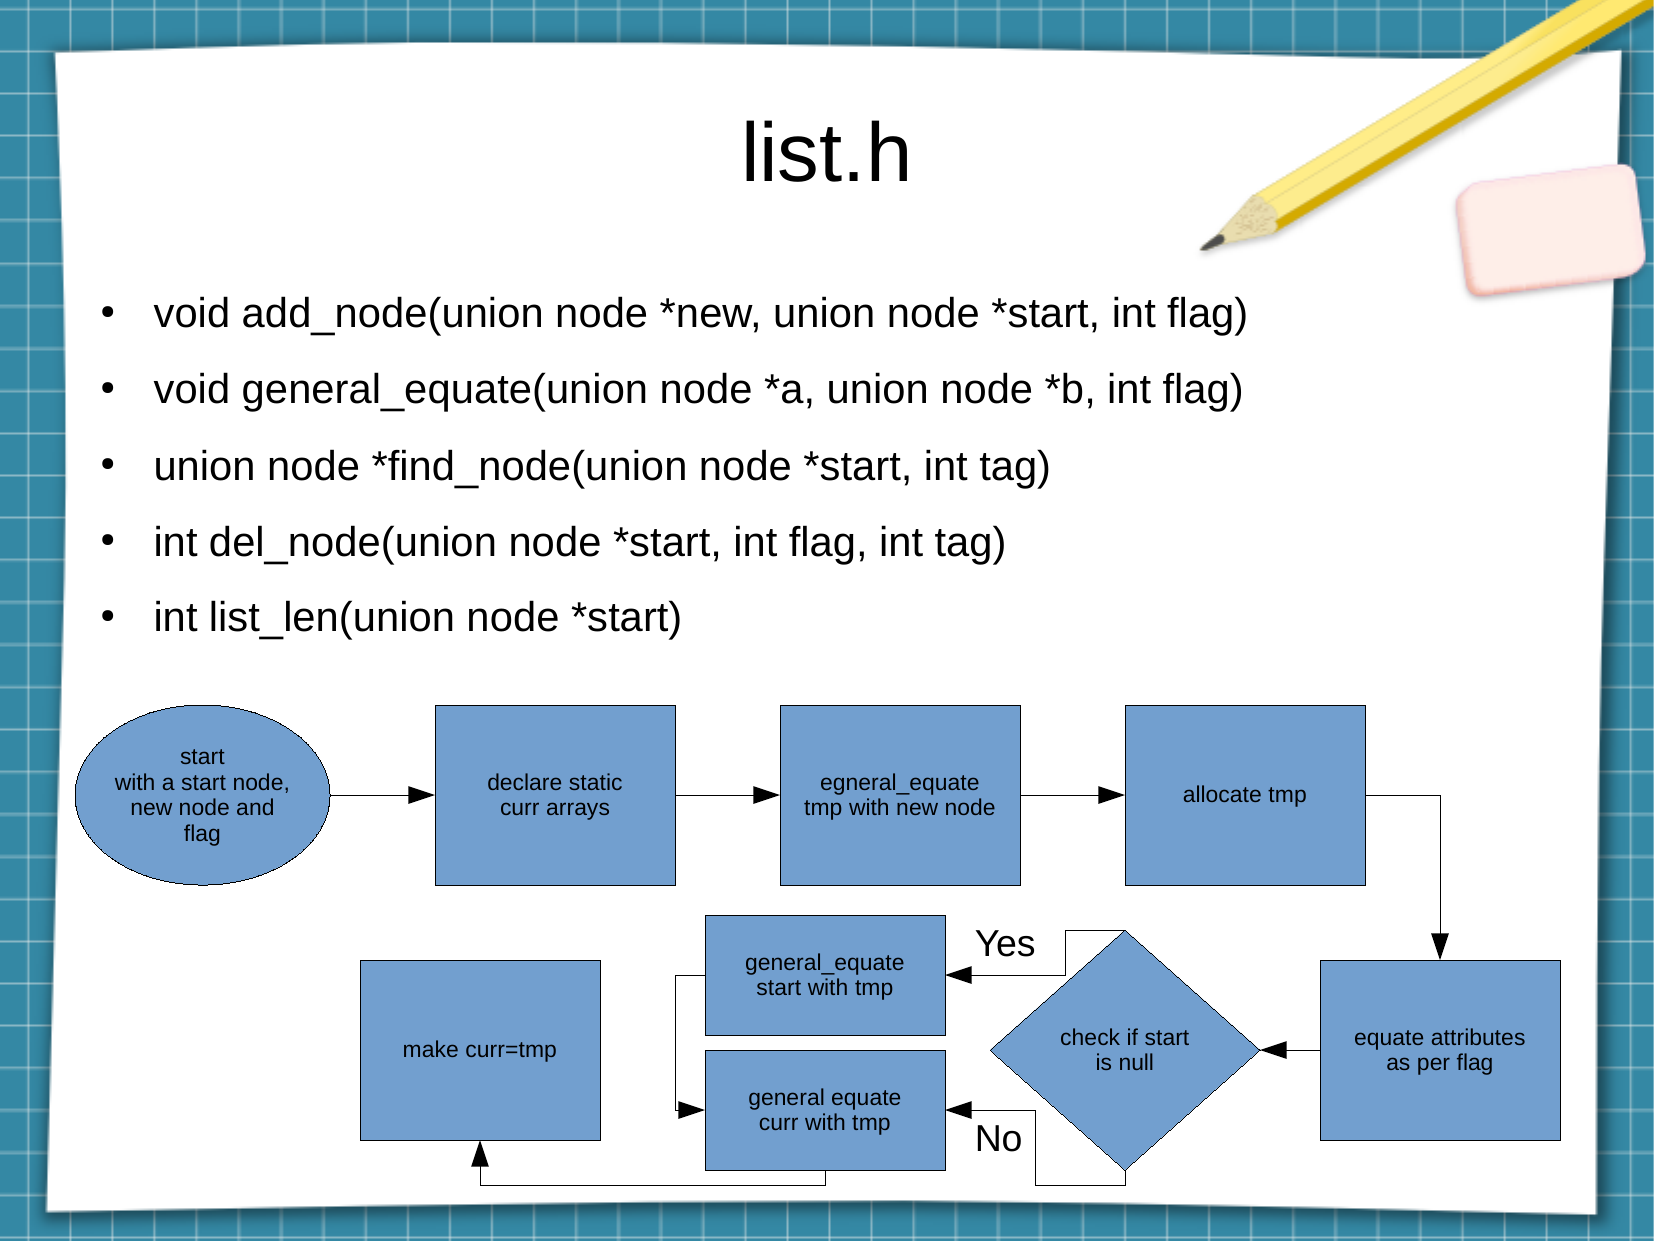

# list.h
void add_node(union node *new, union node *start, int flag)
void general_equate(union node *a, union node *b, int flag)
union node *find_node(union node *start, int tag)
int del_node(union node *start, int flag, int tag)
int list_len(union node *start)
start
with a start node,
new node and
flag
declare static
curr arrays
egneral_equate
tmp with new node
allocate tmp
general_equate
start with tmp
Yes
check if start
is null
make curr=tmp
equate attributes
as per flag
general equate
curr with tmp
No